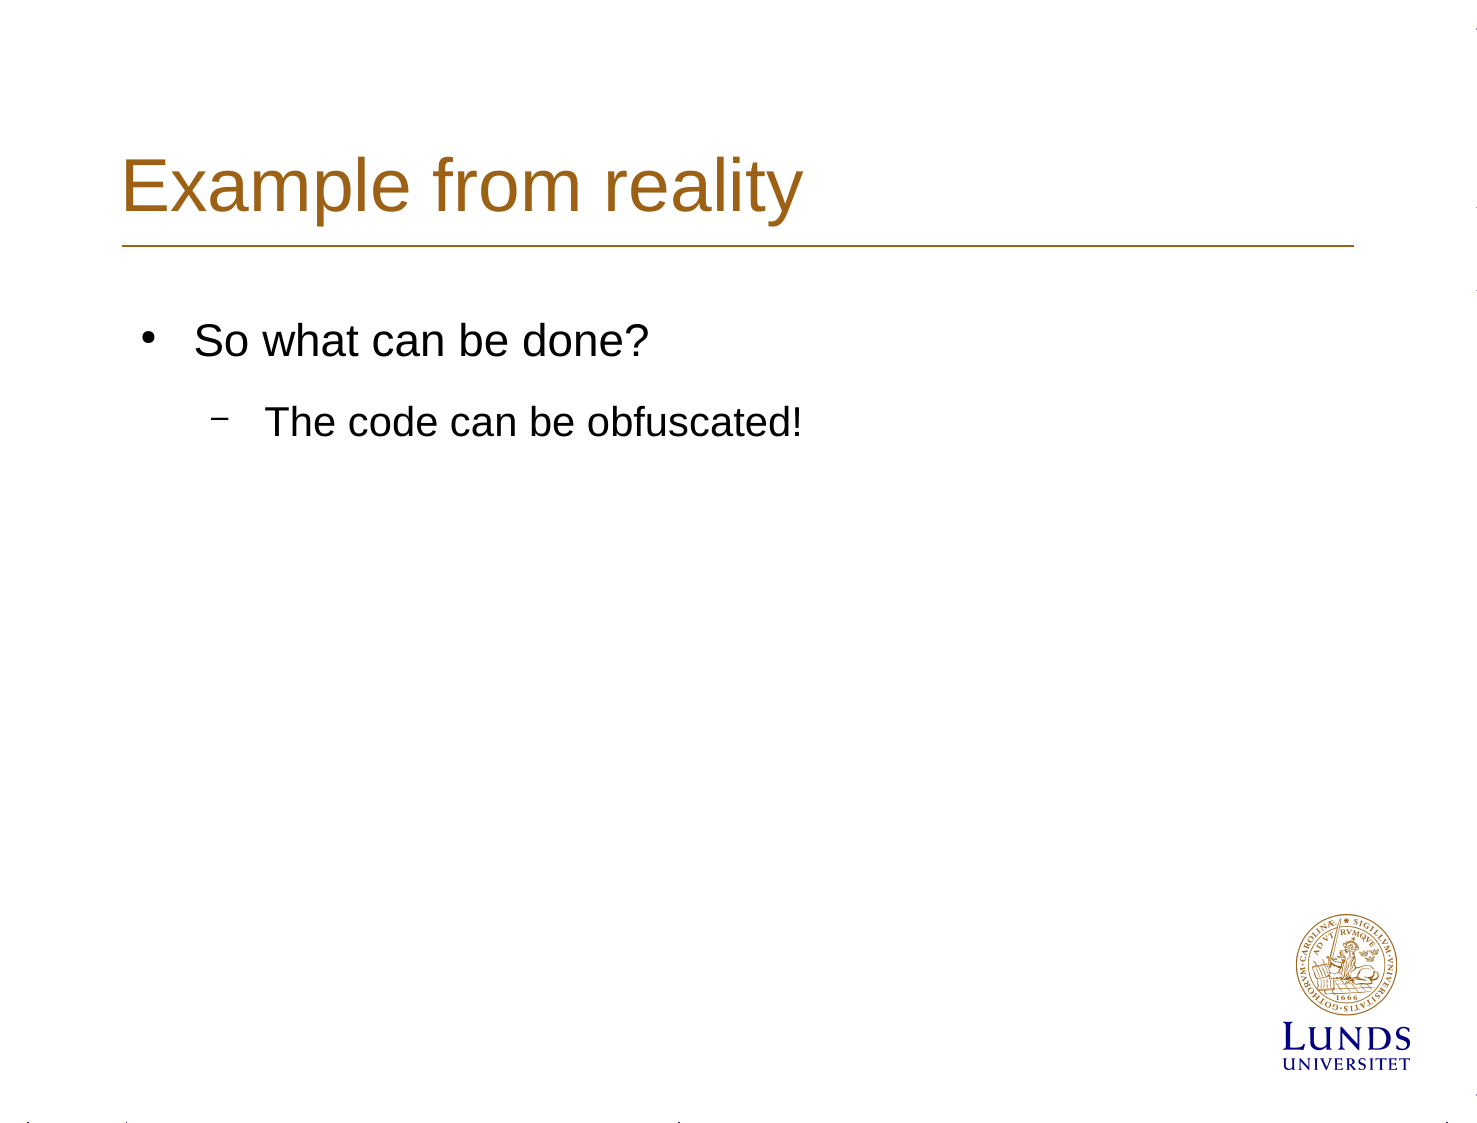

# Example from reality
So what can be done?
The code can be obfuscated!